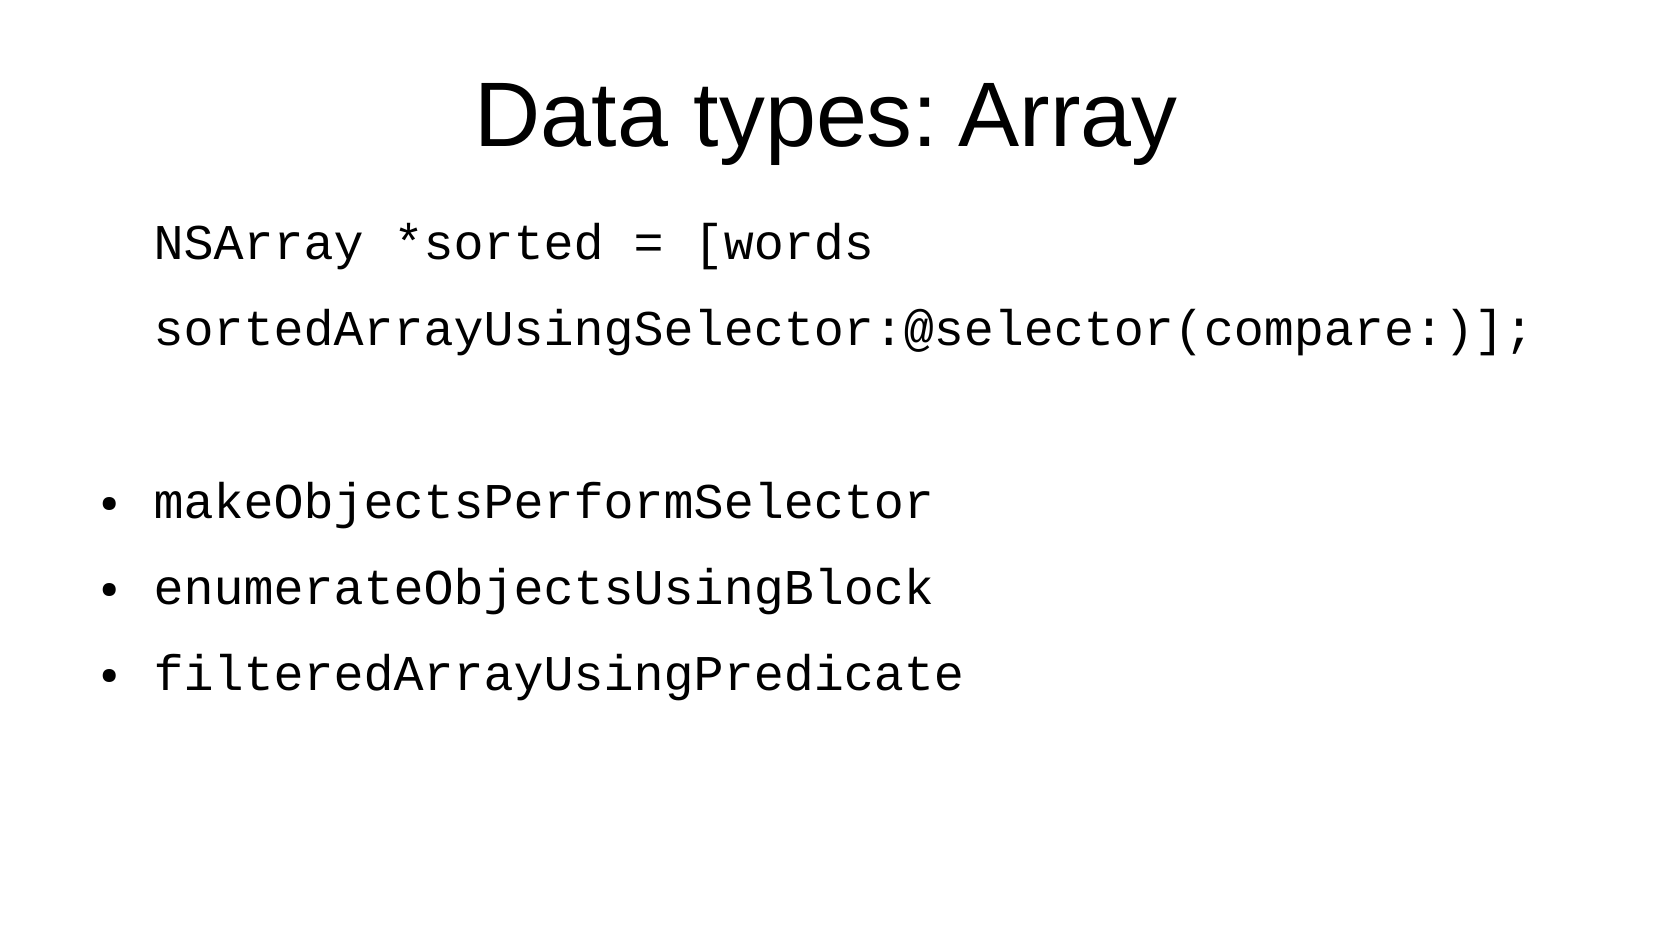

# Data types: Array
NSArray *sorted = [words
sortedArrayUsingSelector:@selector(compare:)];
makeObjectsPerformSelector
enumerateObjectsUsingBlock
filteredArrayUsingPredicate